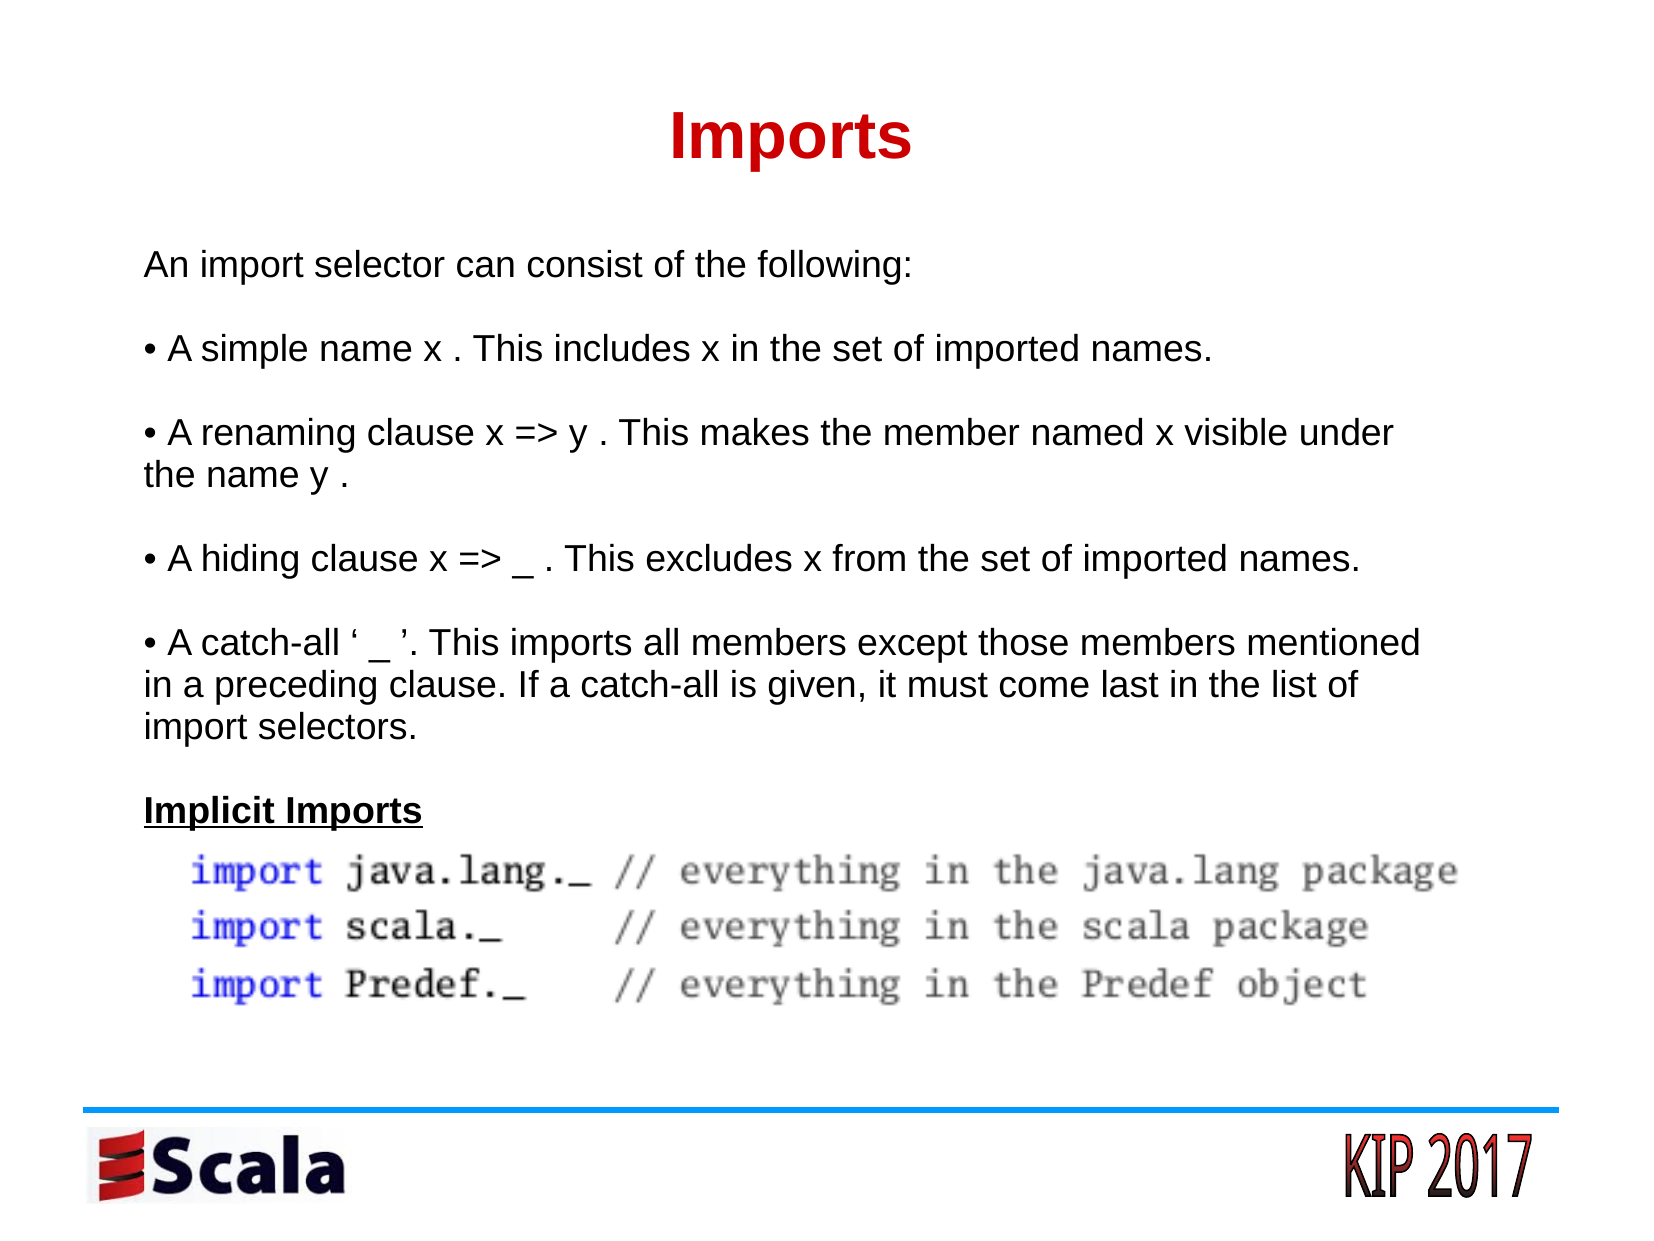

# Imports
An import selector can consist of the following:
• A simple name x . This includes x in the set of imported names.
• A renaming clause x => y . This makes the member named x visible under the name y .
• A hiding clause x => _ . This excludes x from the set of imported names.
• A catch-all ‘ _ ’. This imports all members except those members mentioned in a preceding clause. If a catch-all is given, it must come last in the list of import selectors.
Implicit Imports